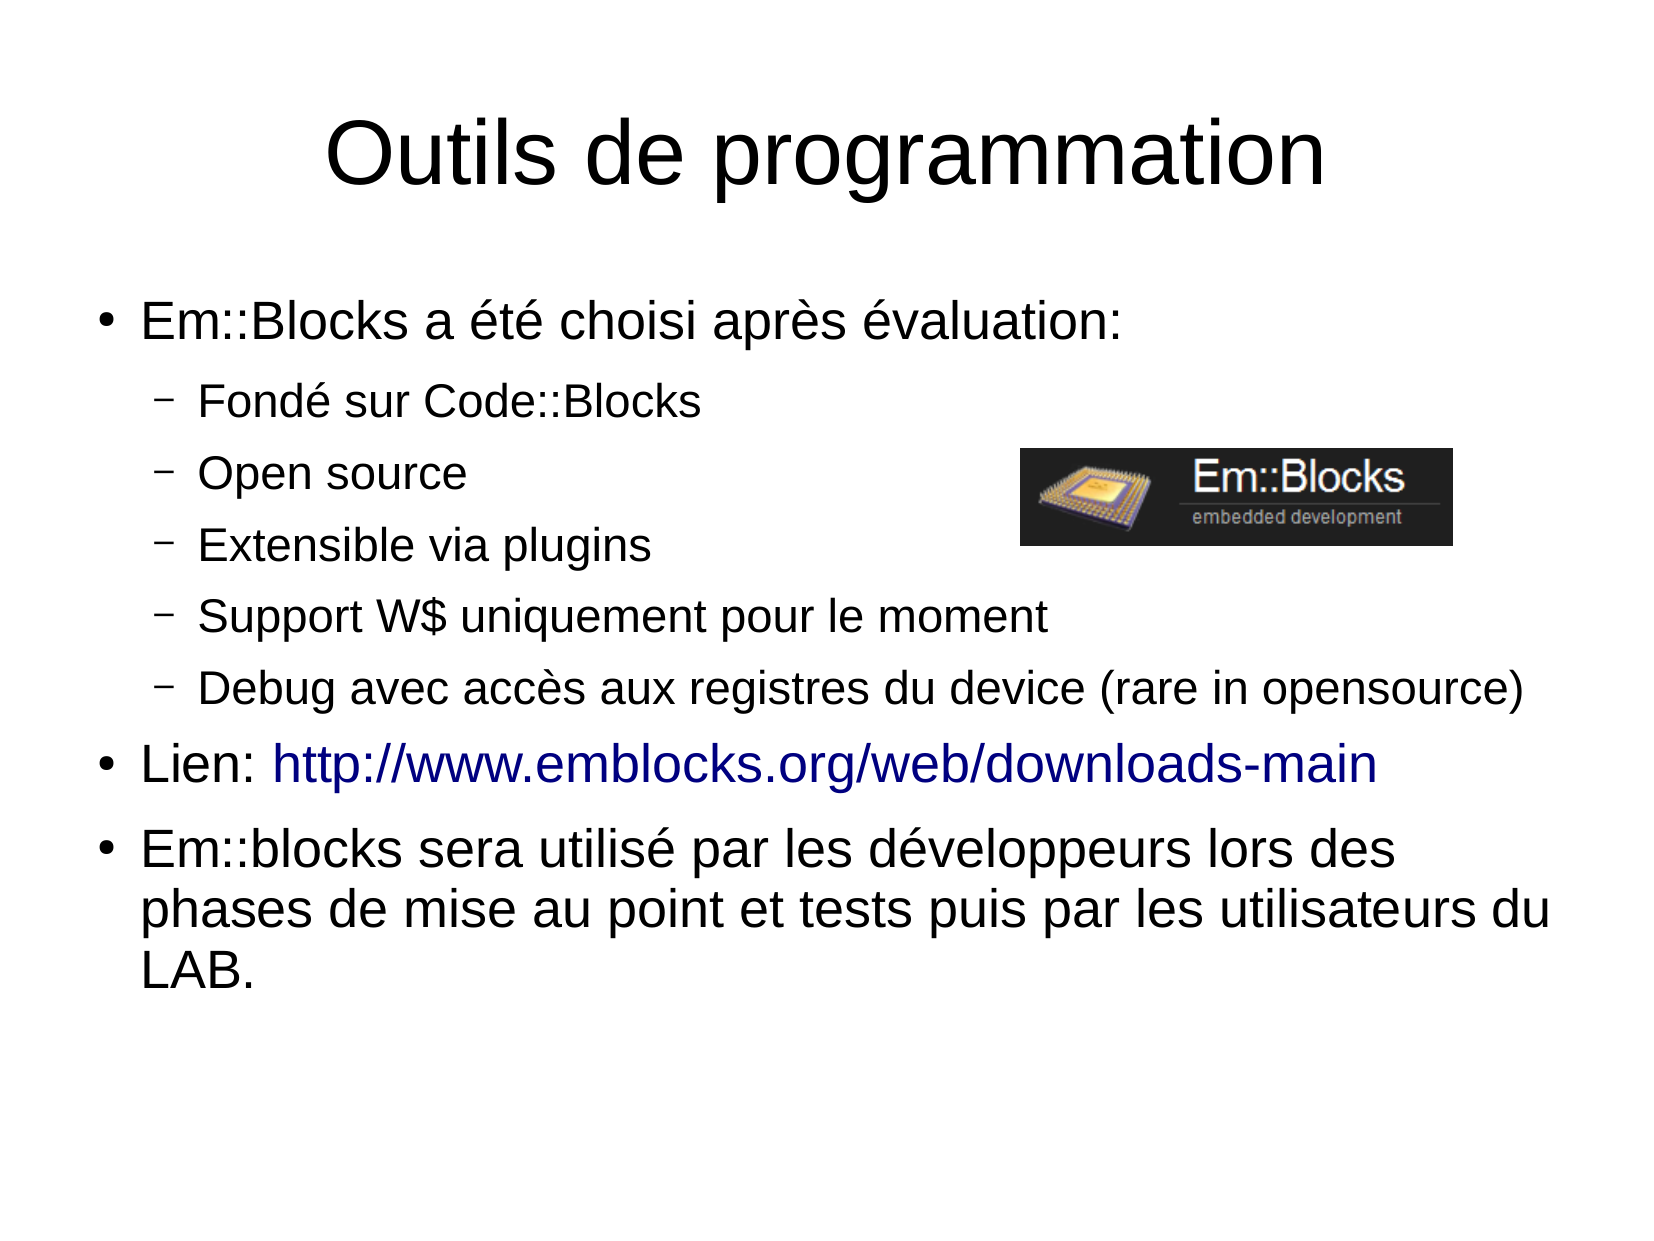

# Outils de programmation
Em::Blocks a été choisi après évaluation:
Fondé sur Code::Blocks
Open source
Extensible via plugins
Support W$ uniquement pour le moment
Debug avec accès aux registres du device (rare in opensource)
Lien: http://www.emblocks.org/web/downloads-main
Em::blocks sera utilisé par les développeurs lors des phases de mise au point et tests puis par les utilisateurs du LAB.